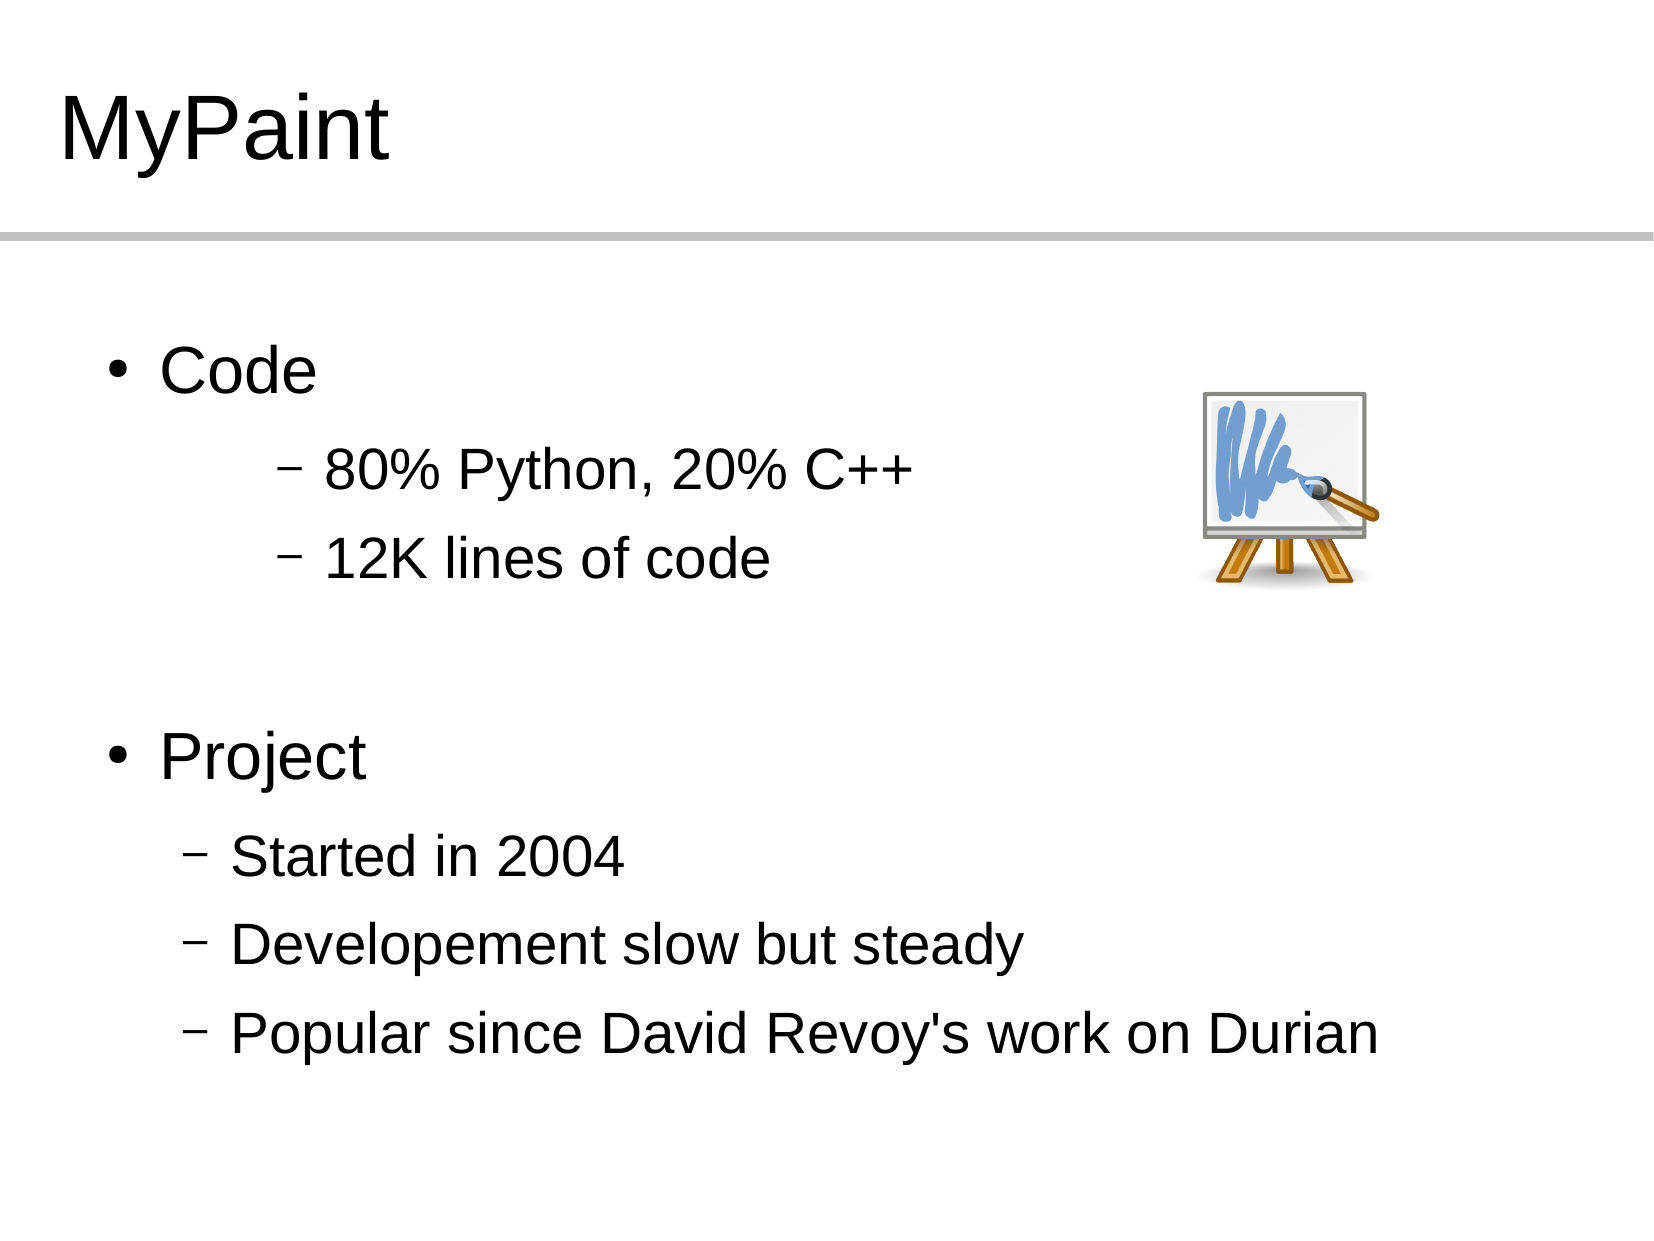

# MyPaint
Code
80% Python, 20% C++
12K lines of code
Project
Started in 2004
Developement slow but steady
Popular since David Revoy's work on Durian